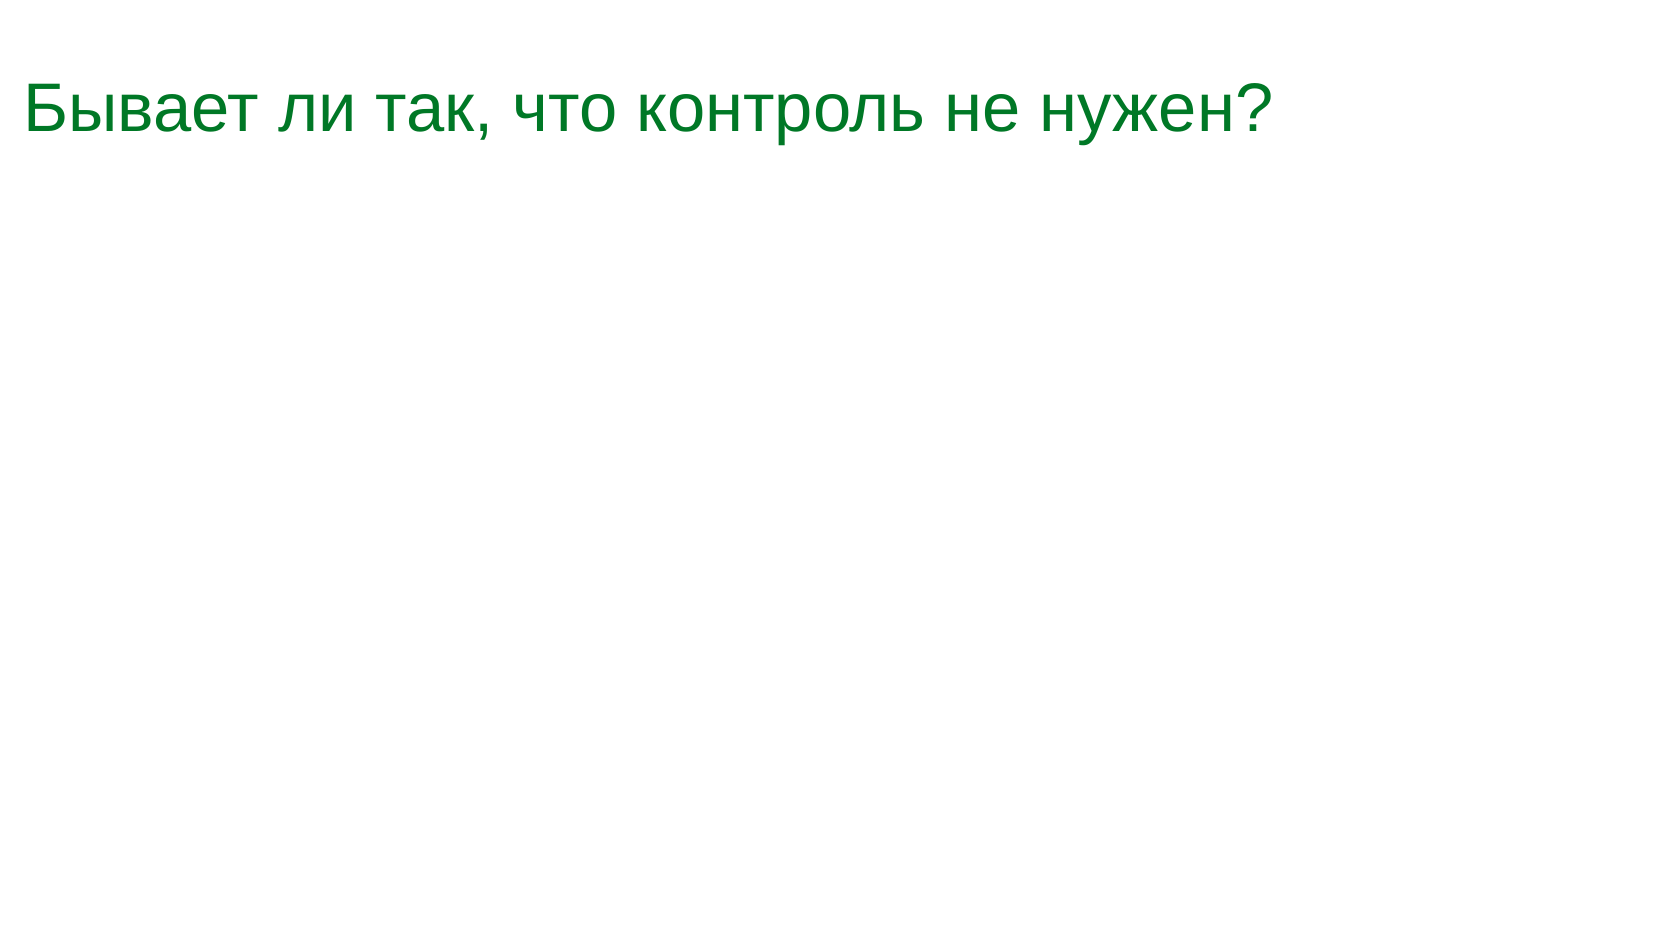

# Бывает ли так, что контроль не нужен?